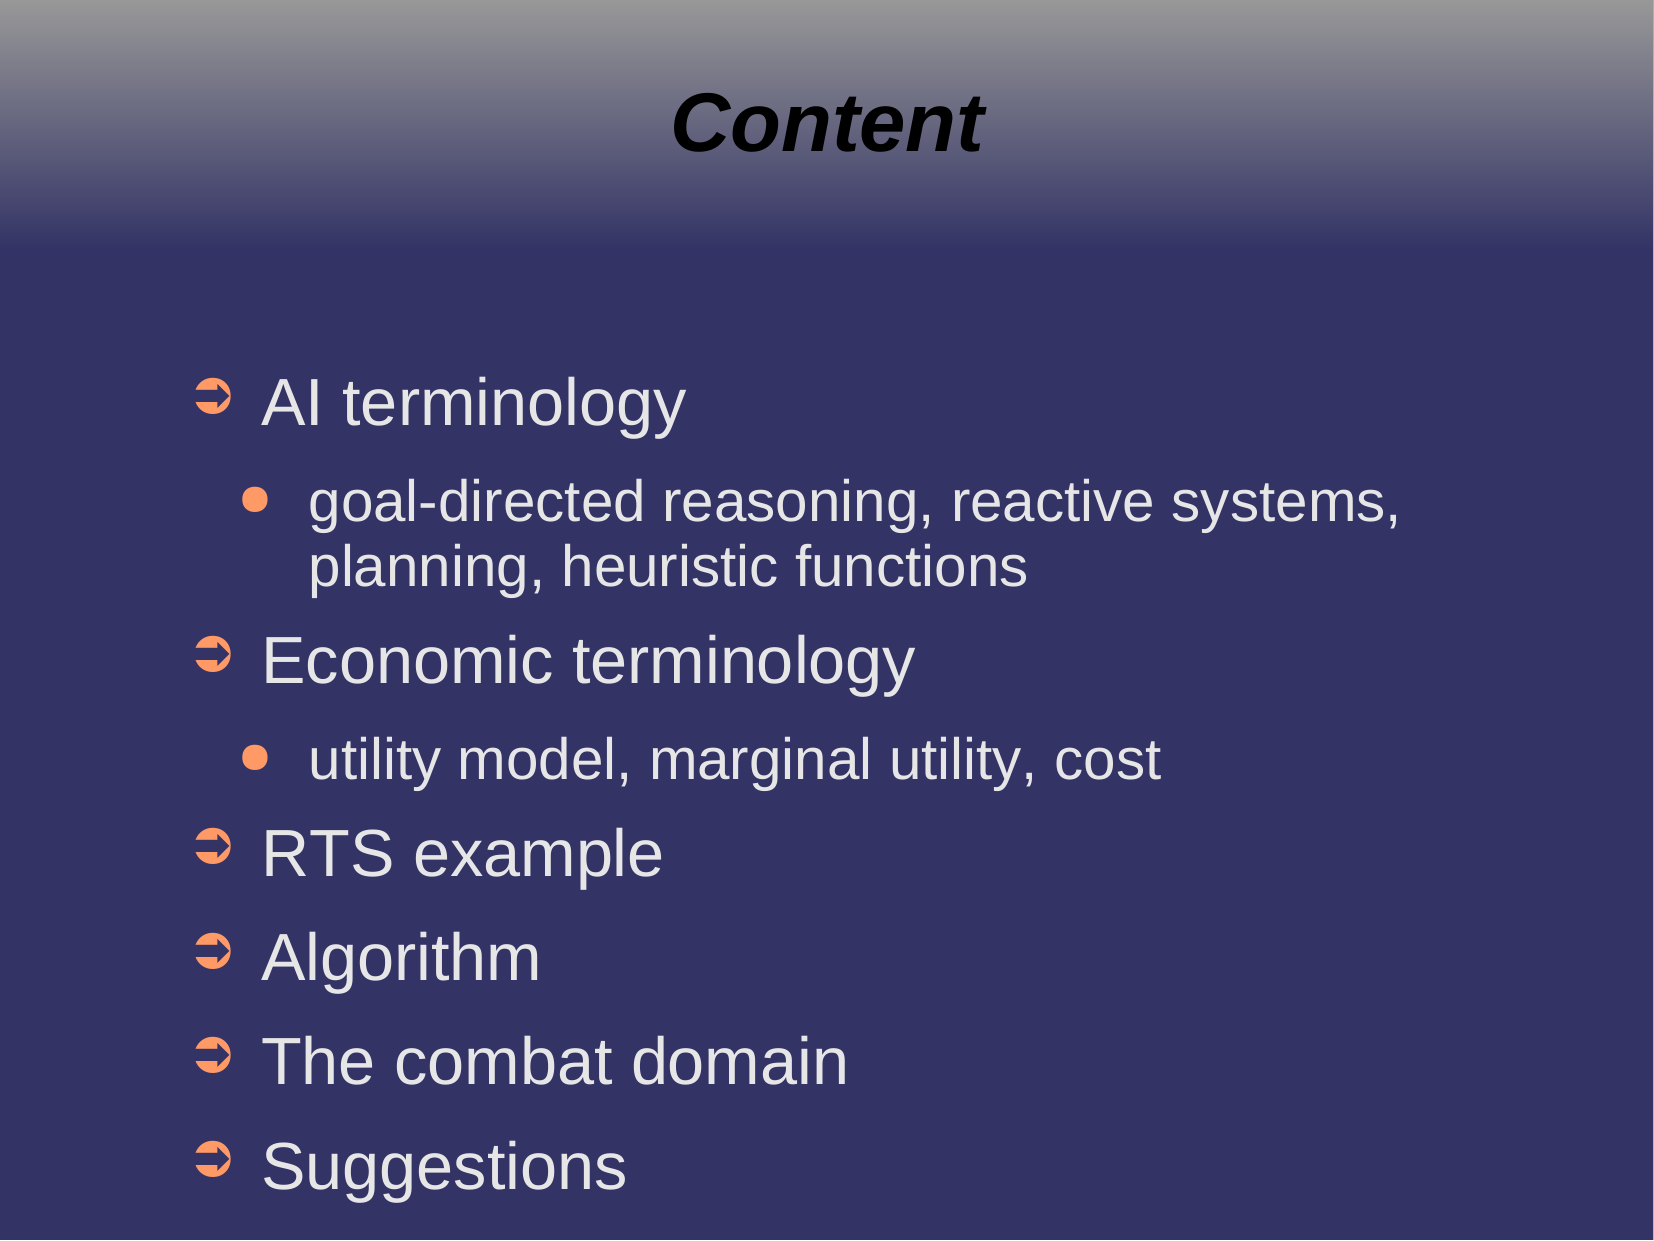

# Content
AI terminology
goal-directed reasoning, reactive systems, planning, heuristic functions
Economic terminology
utility model, marginal utility, cost
RTS example
Algorithm
The combat domain
Suggestions